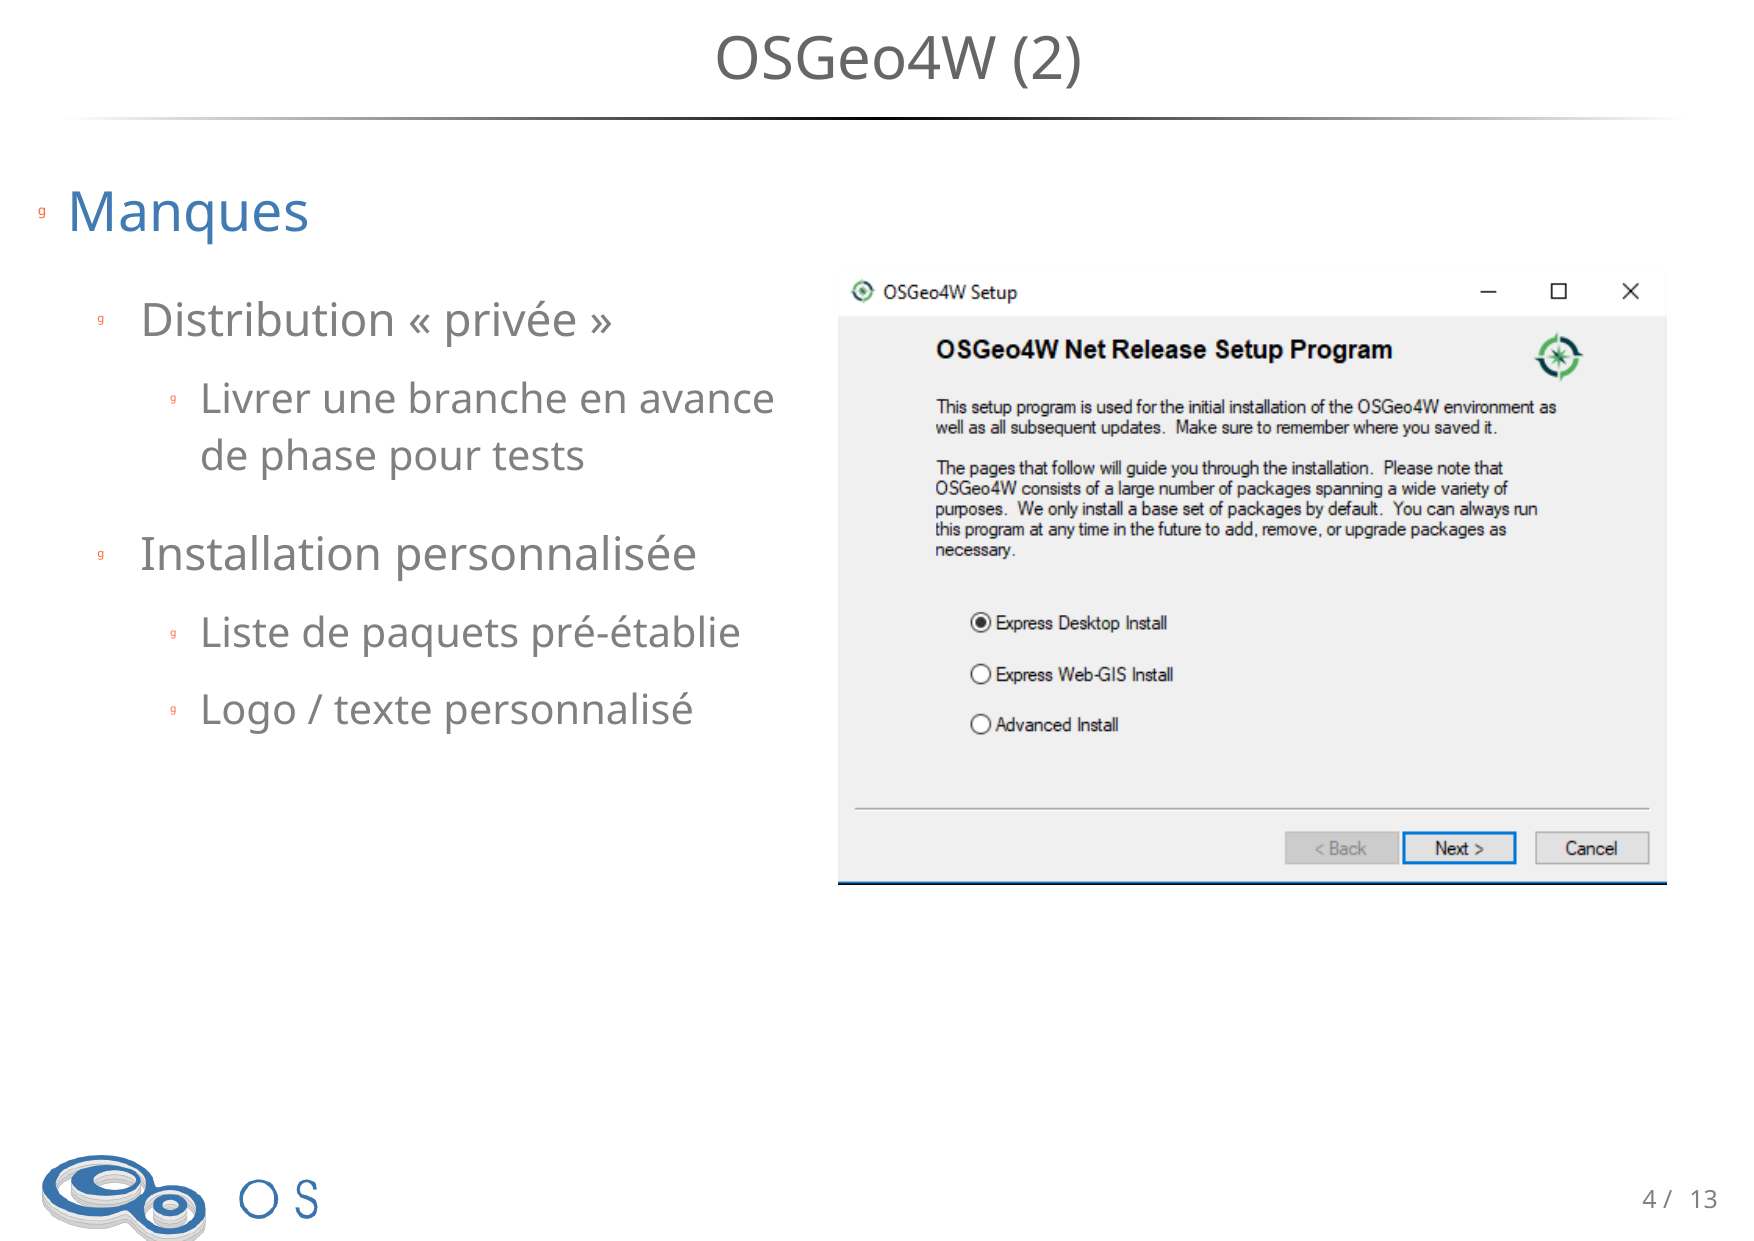

# OSGeo4W (2)
Manques
Distribution « privée »
Livrer une branche en avance de phase pour tests
Installation personnalisée
Liste de paquets pré-établie
Logo / texte personnalisé